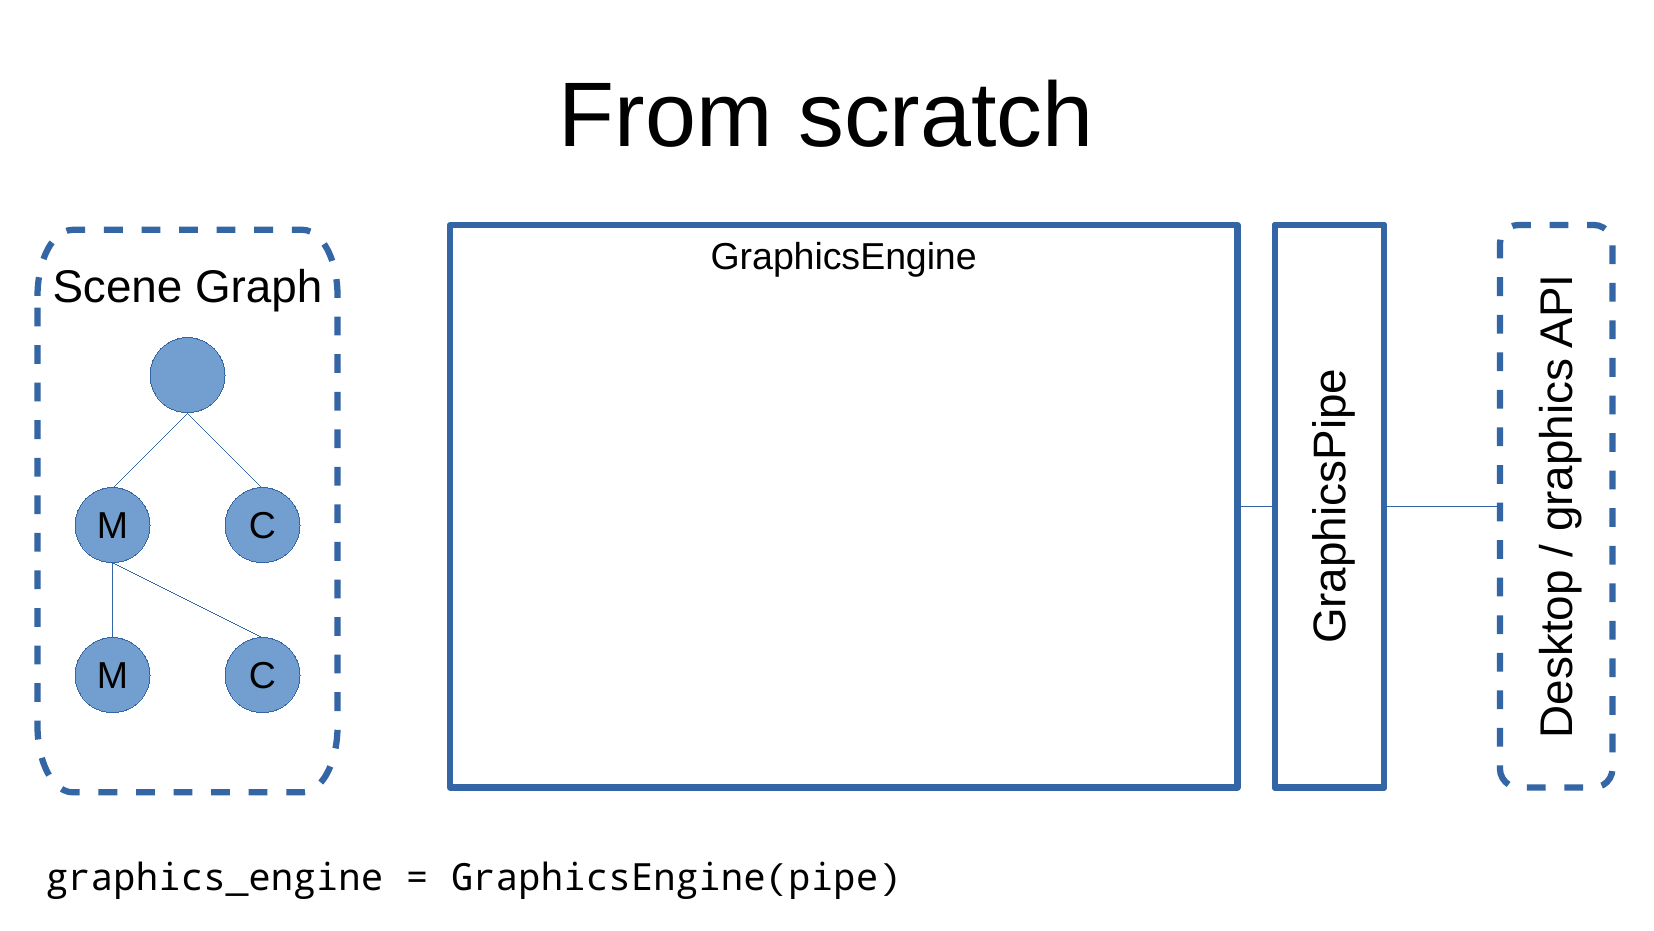

# From scratch
GraphicsEngine
GraphicsPipe
Scene Graph
Desktop / graphics API
M
C
M
C
graphics_engine = GraphicsEngine(pipe)